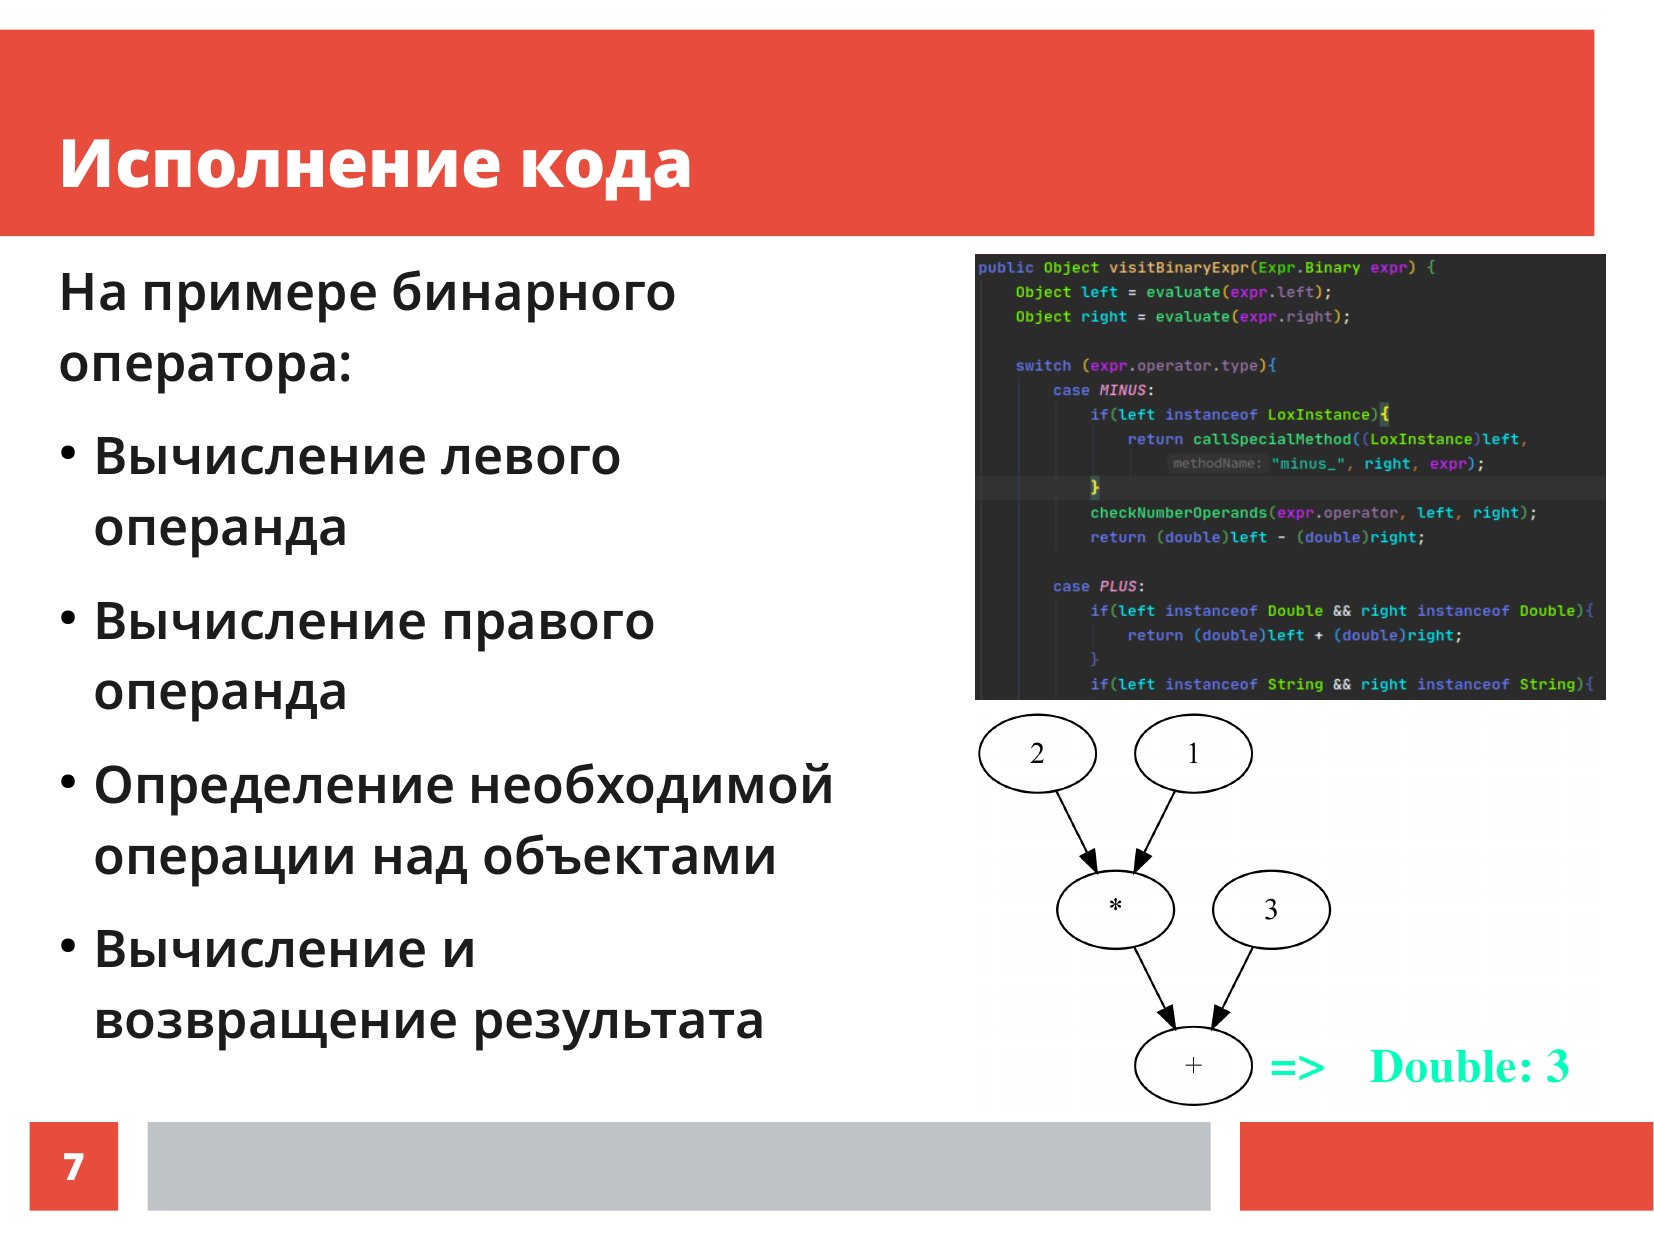

# Исполнение кода
На примере бинарного оператора:
Вычисление левого операнда
Вычисление правого операнда
Определение необходимой операции над объектами
Вычисление и возвращение результата
7